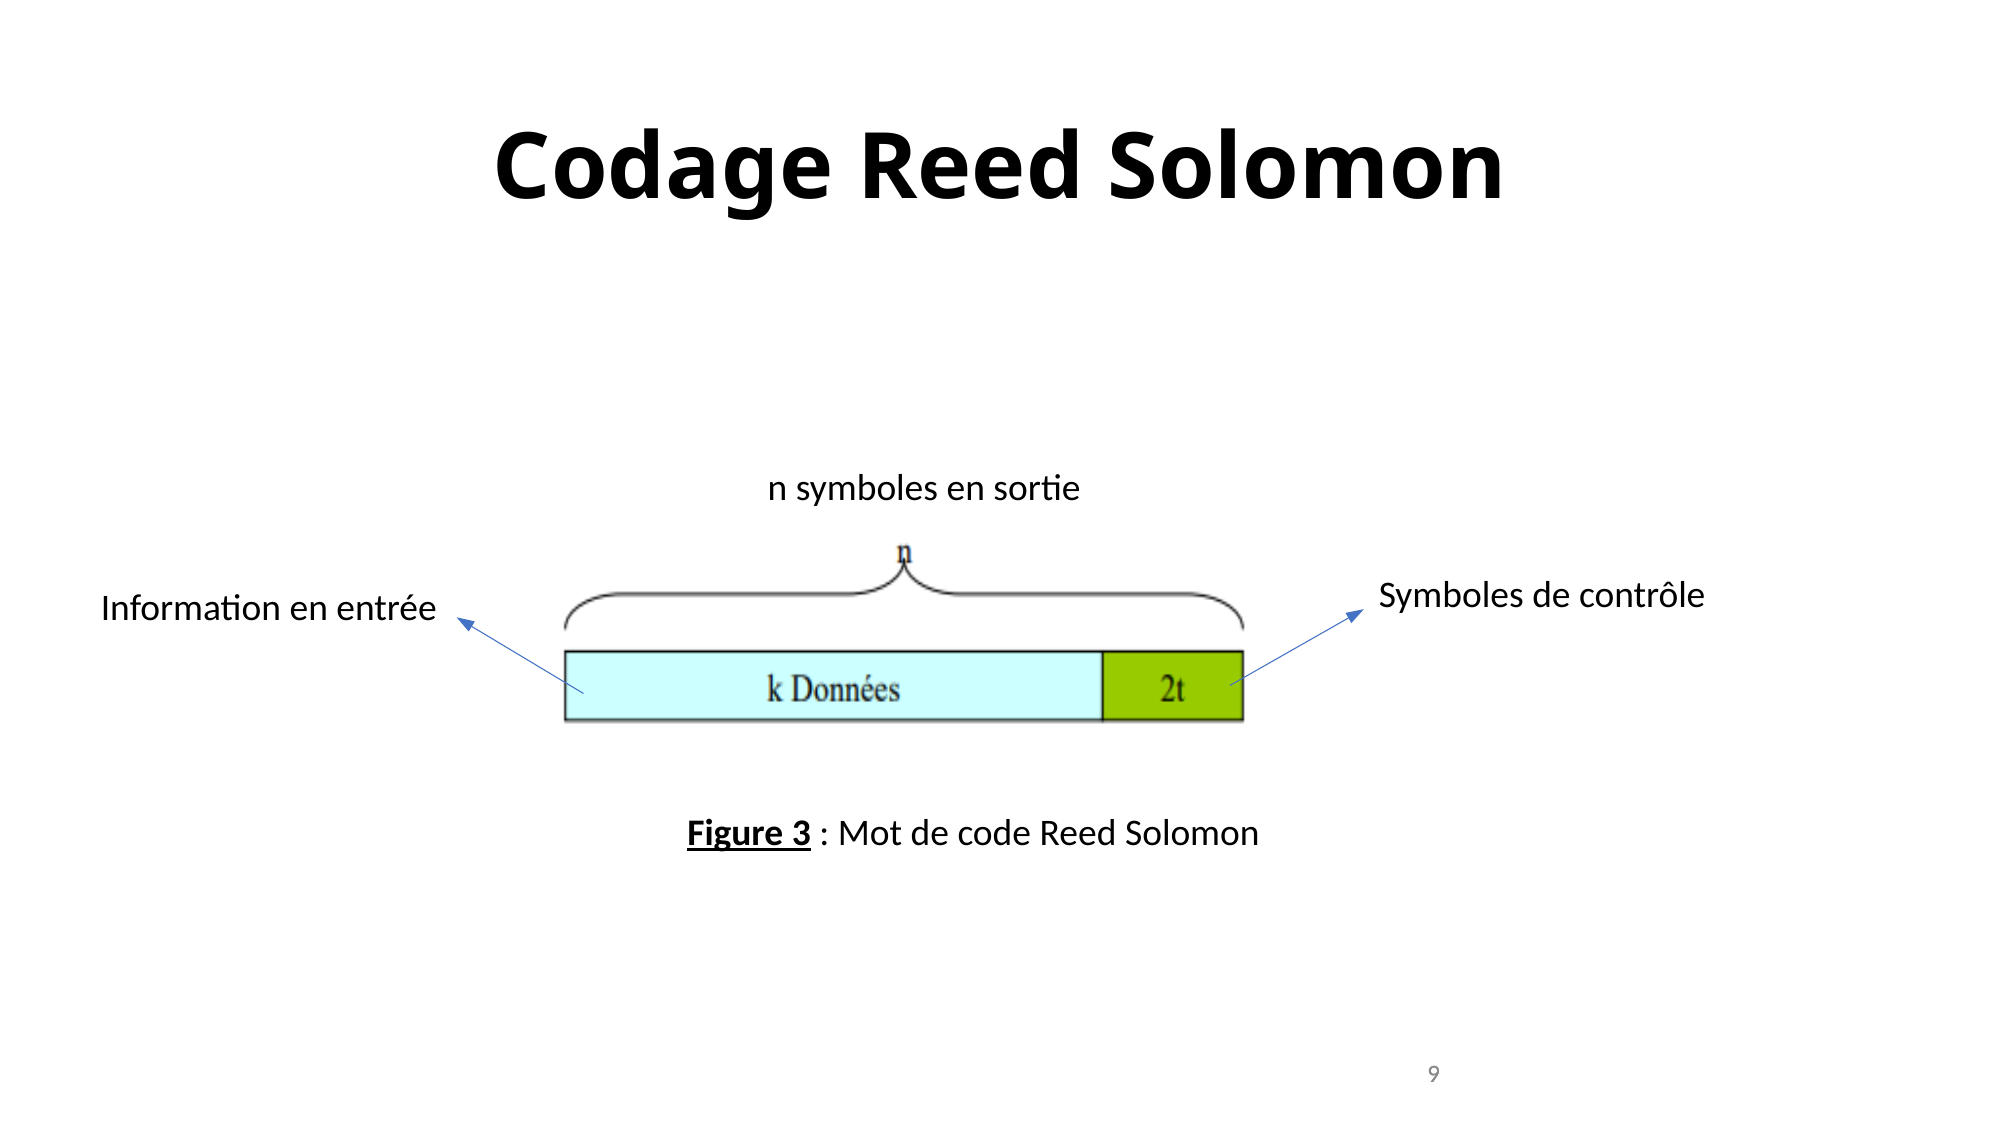

# Codage Reed Solomon
n symboles en sortie
Symboles de contrôle
Information en entrée
Figure 3 : Mot de code Reed Solomon